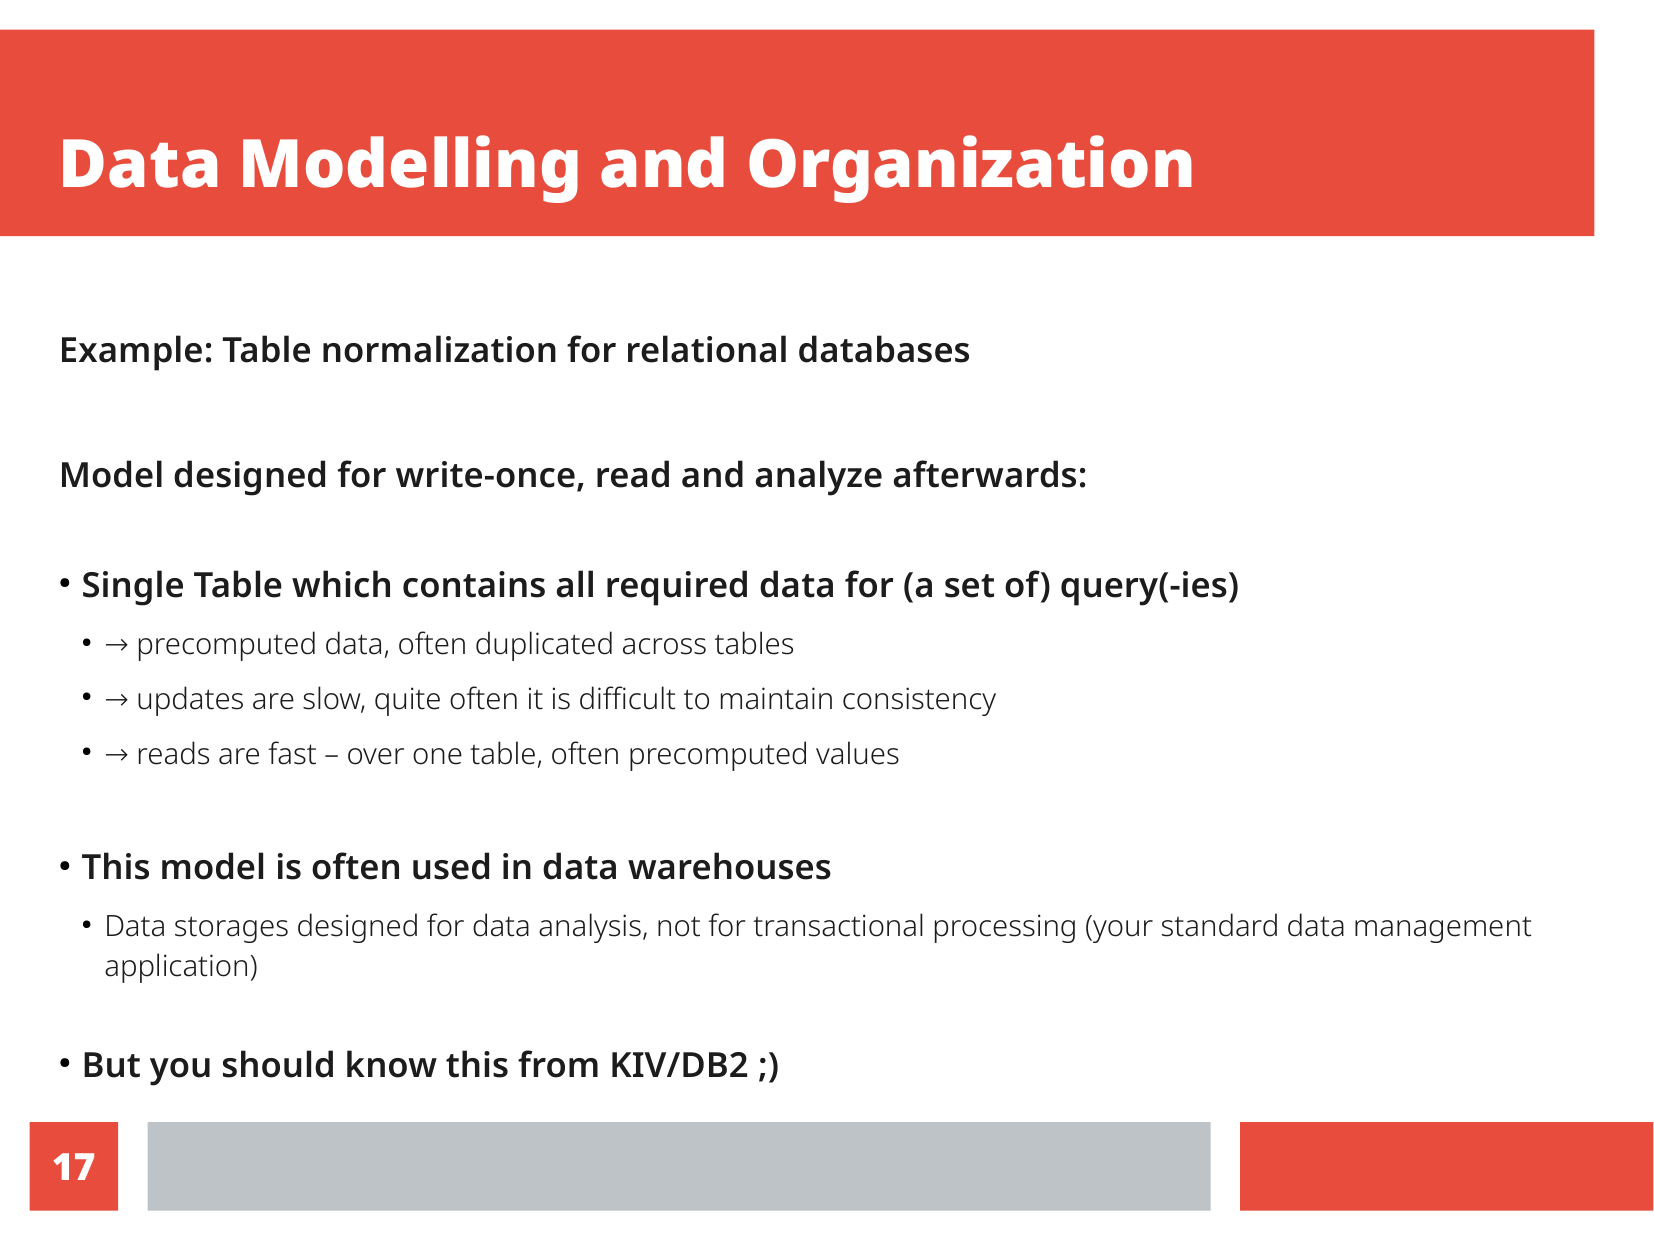

# Data Modelling and Organization
Example: Table normalization for relational databases
Model designed for write-once, read and analyze afterwards:
Single Table which contains all required data for (a set of) query(-ies)
→ precomputed data, often duplicated across tables
→ updates are slow, quite often it is difficult to maintain consistency
→ reads are fast – over one table, often precomputed values
This model is often used in data warehouses
Data storages designed for data analysis, not for transactional processing (your standard data management application)
But you should know this from KIV/DB2 ;)
17